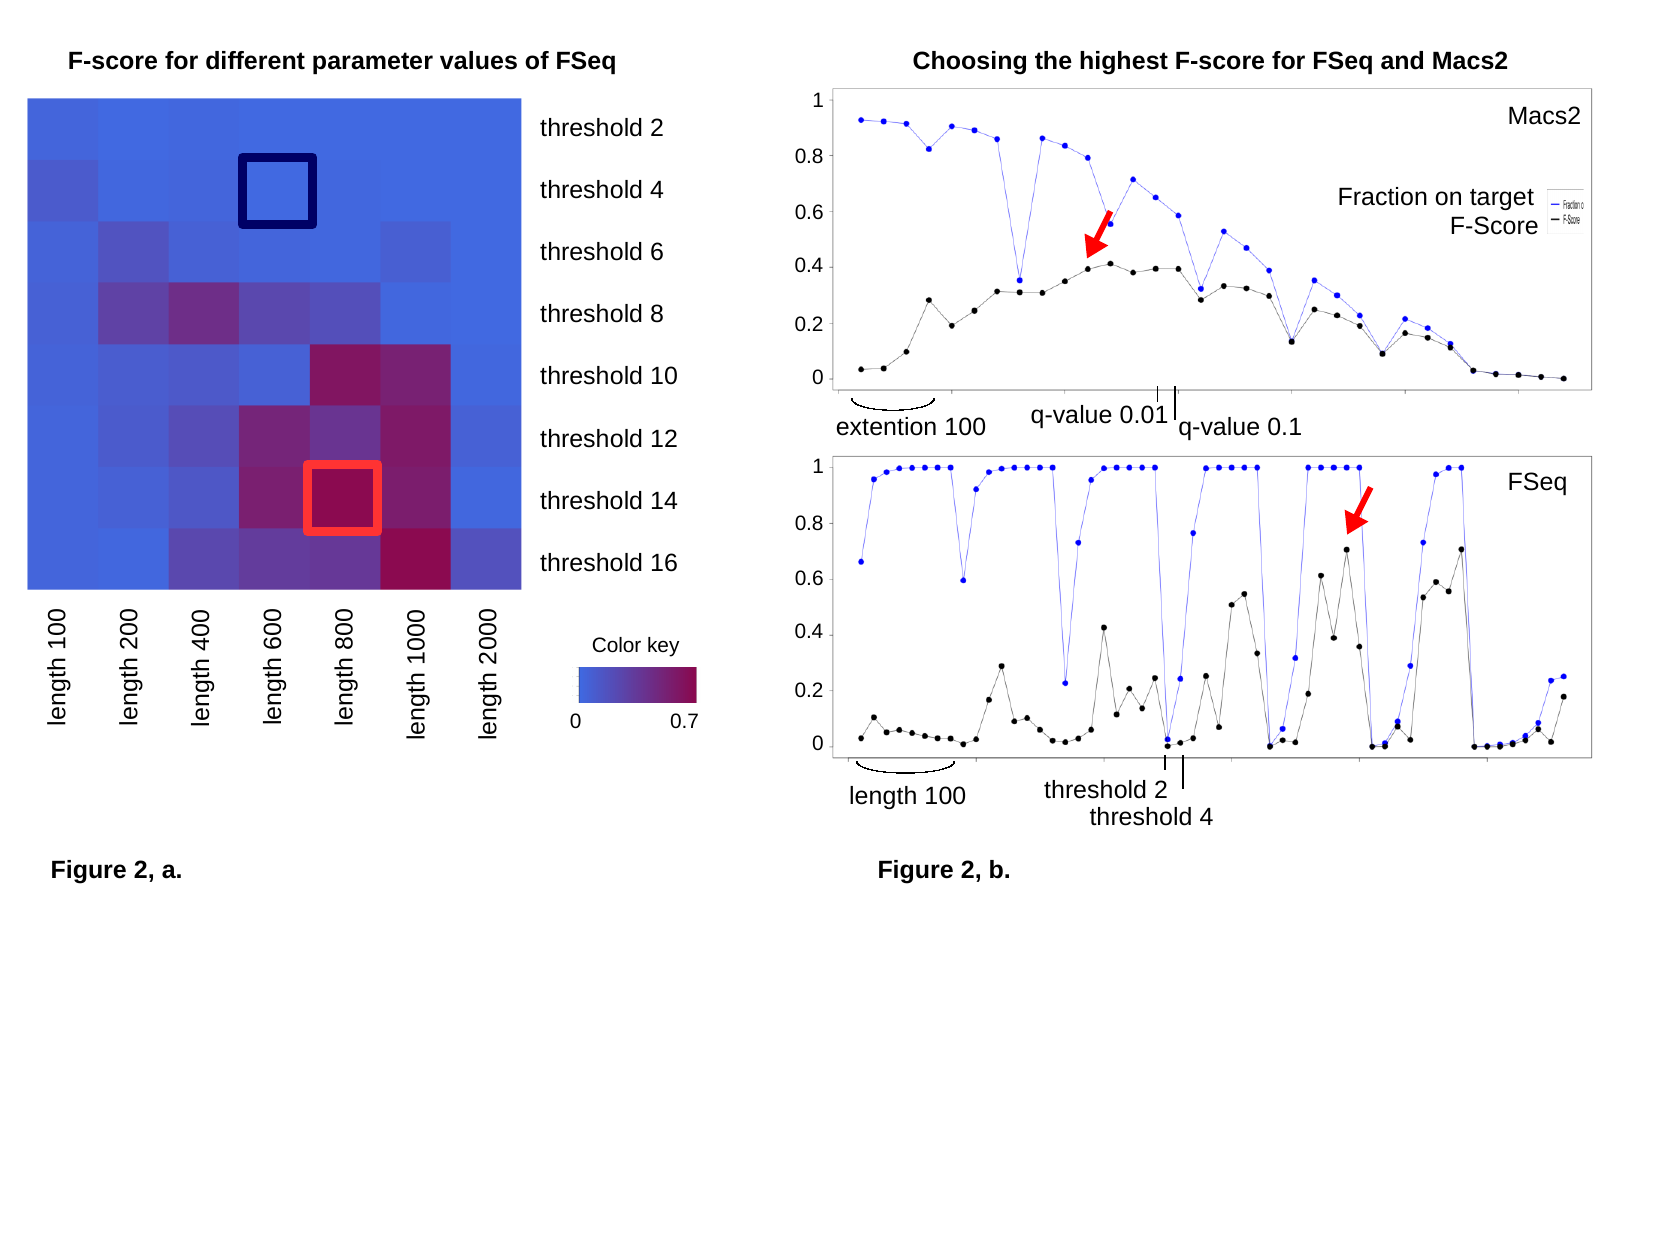

F-score for different parameter values of FSeq
Choosing the highest F-score for FSeq and Macs2
1
Macs2
threshold 2
0.8
threshold 4
Fraction on target
0.6
F-Score
threshold 6
0.4
threshold 8
0.2
threshold 10
0
q-value 0.01
extention 100
q-value 0.1
threshold 12
1
FSeq
threshold 14
0.8
threshold 16
0.6
0.4
Color key
length 600
length 100
length 200
length 800
length 400
length 2000
length 1000
0.2
0
0.7
0
threshold 2
length 100
threshold 4
Figure 2, a.
Figure 2, b.